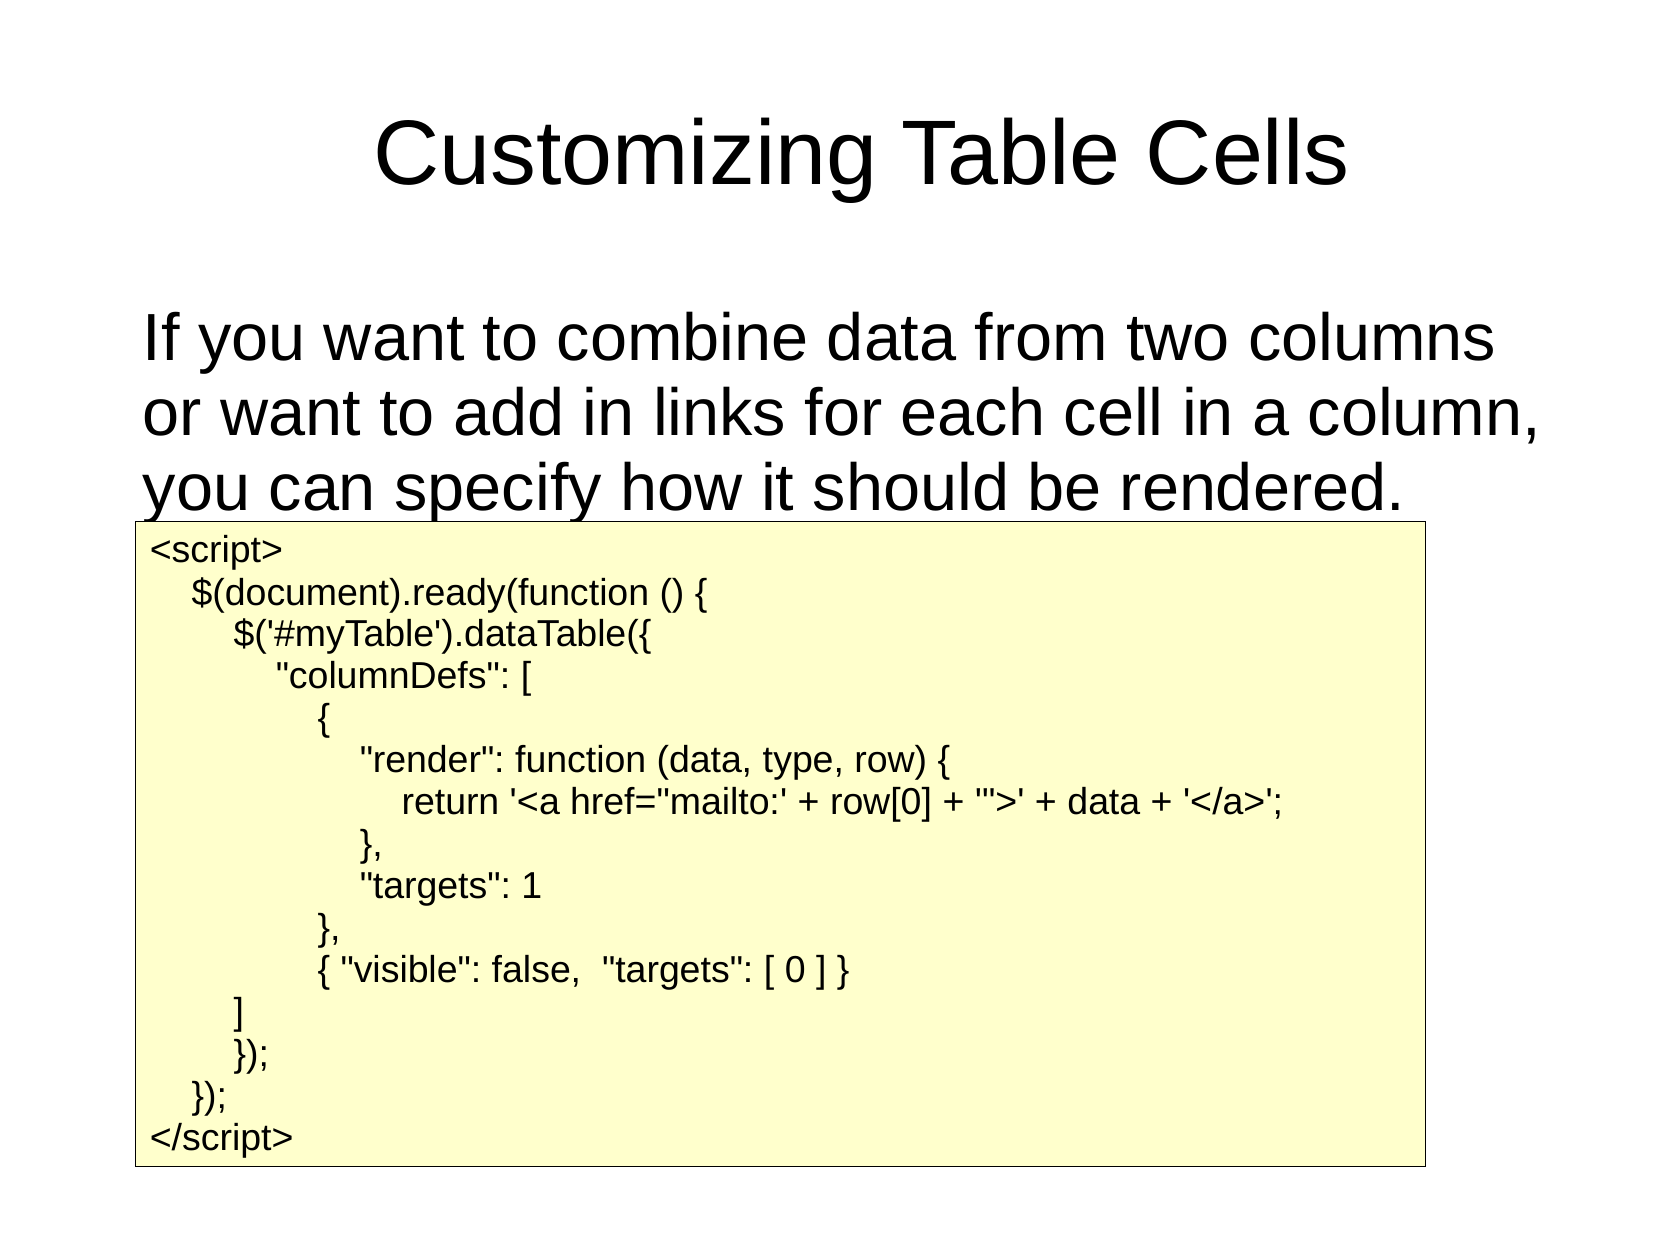

# Customizing Table Cells
If you want to combine data from two columns or want to add in links for each cell in a column, you can specify how it should be rendered.
<script>
 $(document).ready(function () {
 $('#myTable').dataTable({
 "columnDefs": [
 {
 "render": function (data, type, row) {
 return '<a href="mailto:' + row[0] + '">' + data + '</a>';
 },
 "targets": 1
 },
 { "visible": false, "targets": [ 0 ] }
 ]
 });
 });
</script>